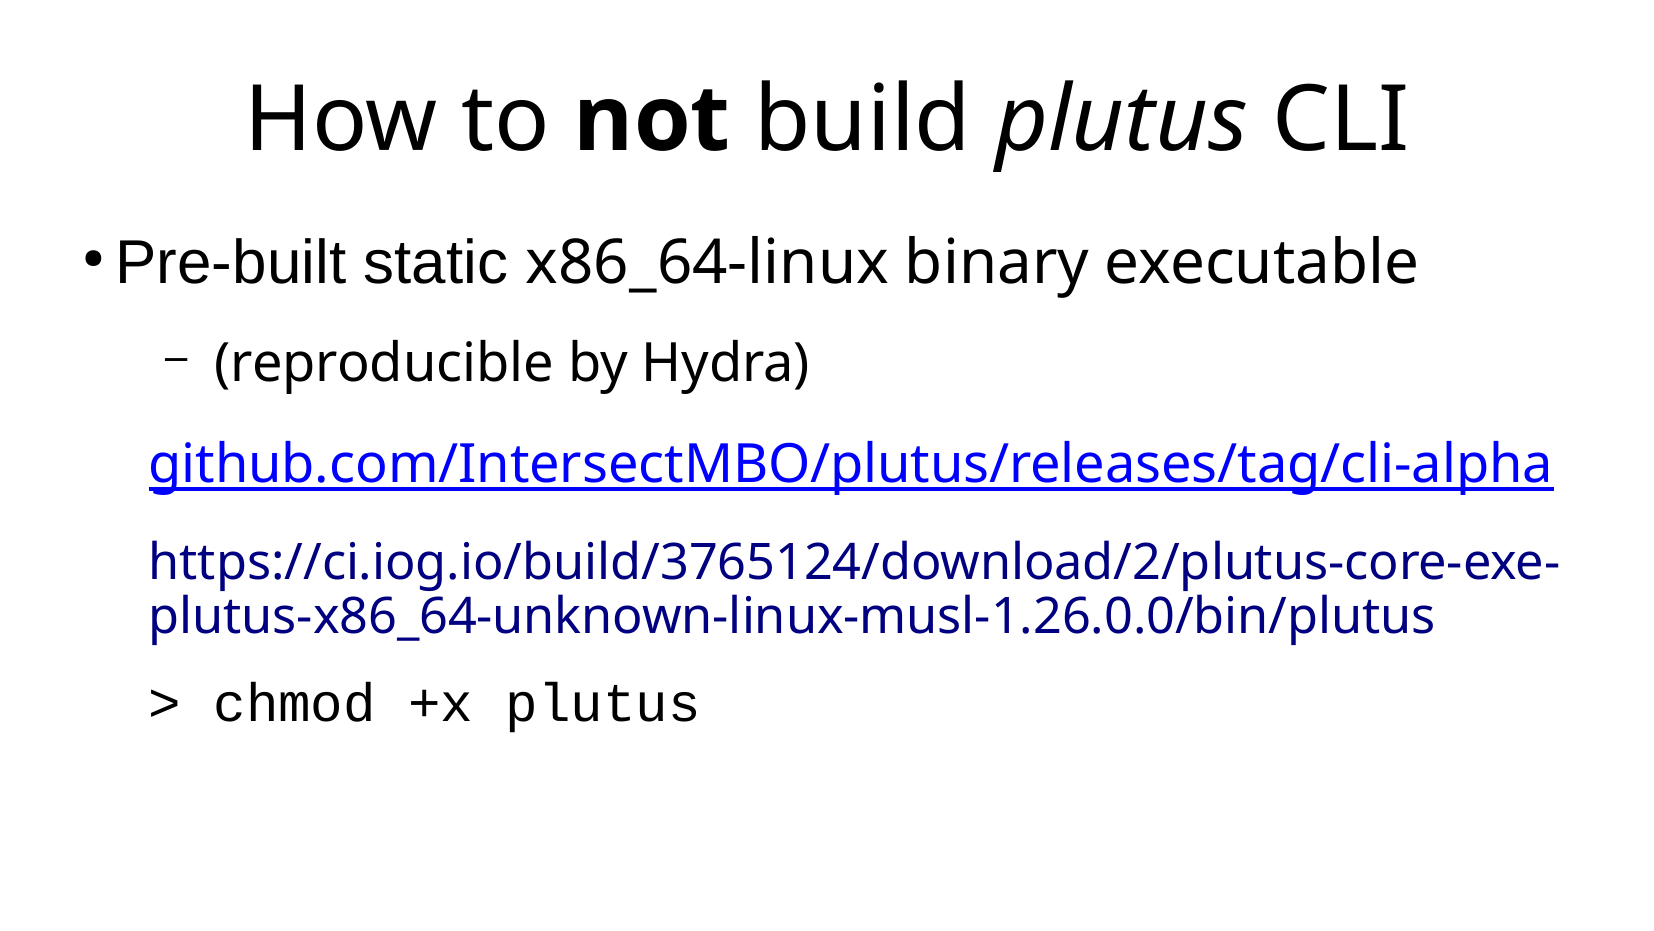

# How to not build plutus CLI
Pre-built static x86_64-linux binary executable
(reproducible by Hydra)
github.com/IntersectMBO/plutus/releases/tag/cli-alpha
https://ci.iog.io/build/3765124/download/2/plutus-core-exe-plutus-x86_64-unknown-linux-musl-1.26.0.0/bin/plutus
> chmod +x plutus